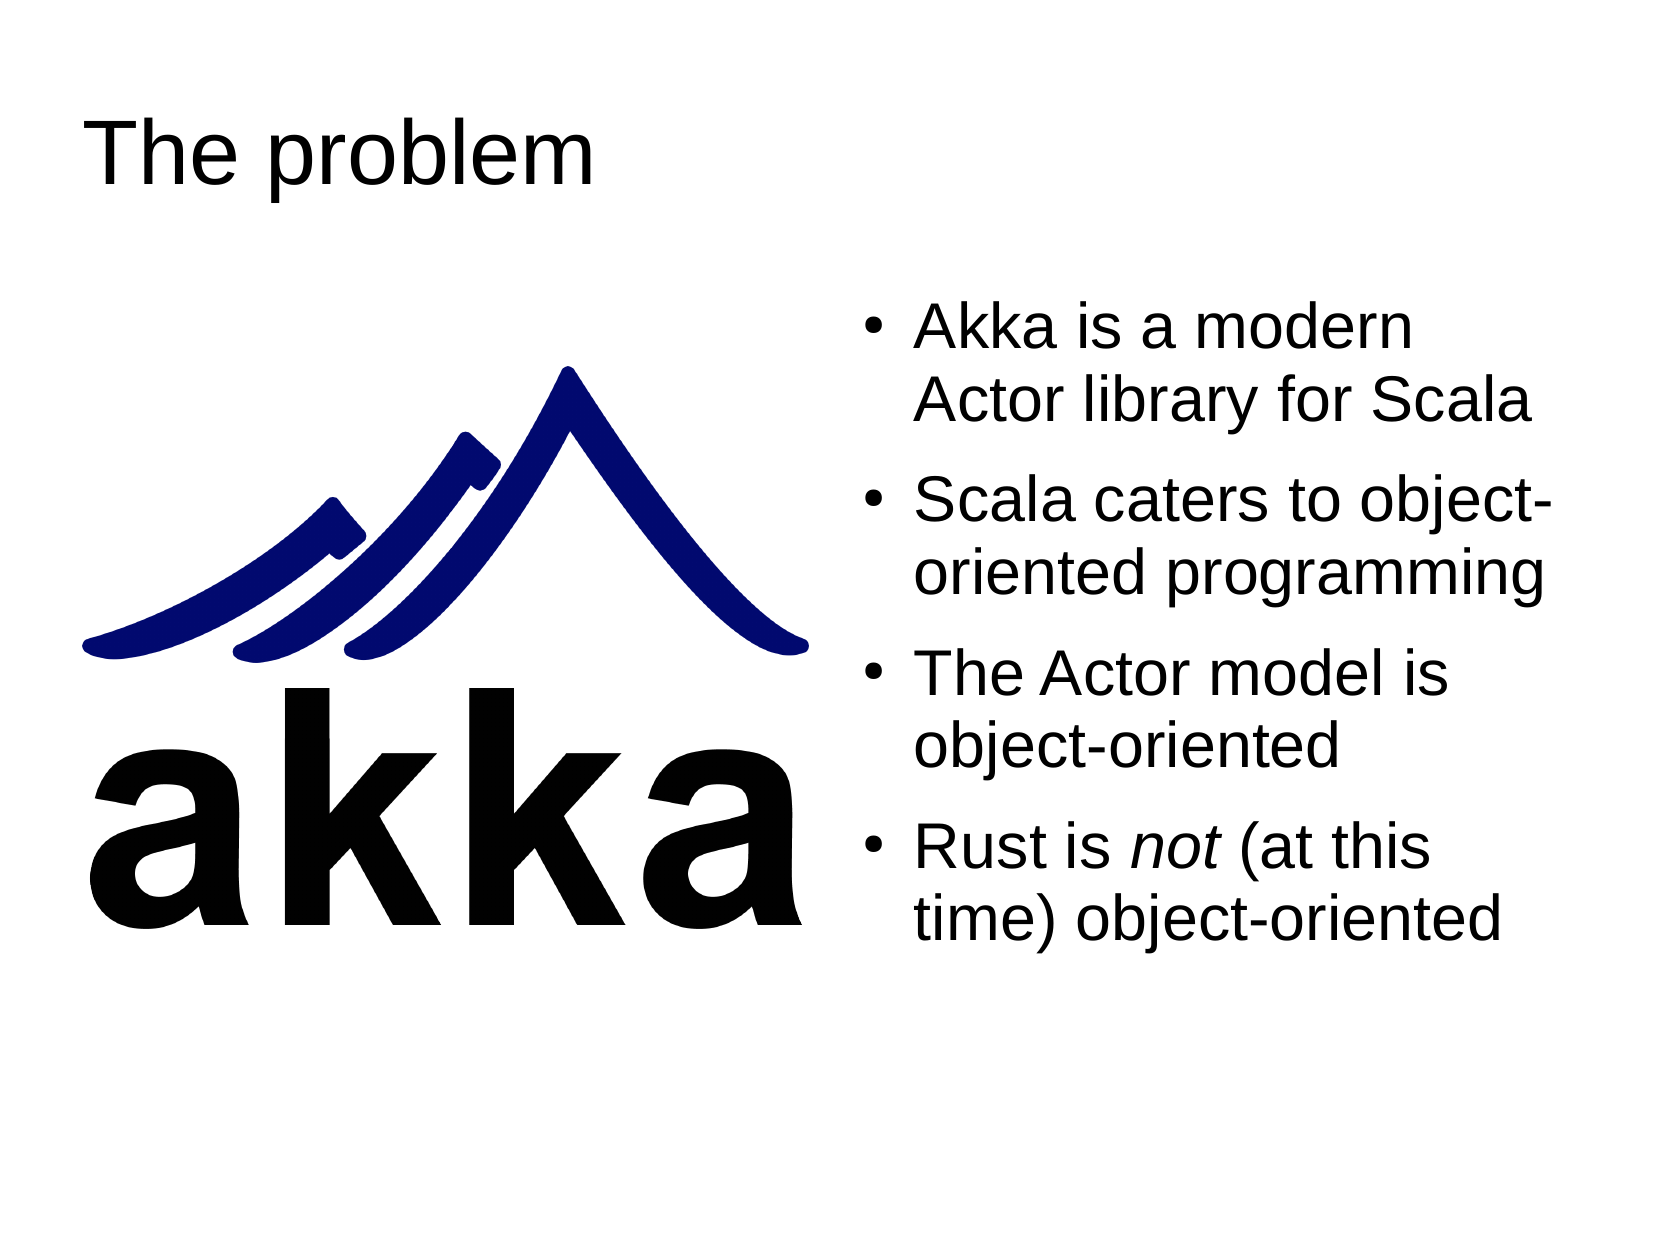

# The problem
Akka is a modern Actor library for Scala
Scala caters to object-oriented programming
The Actor model is object-oriented
Rust is not (at this time) object-oriented